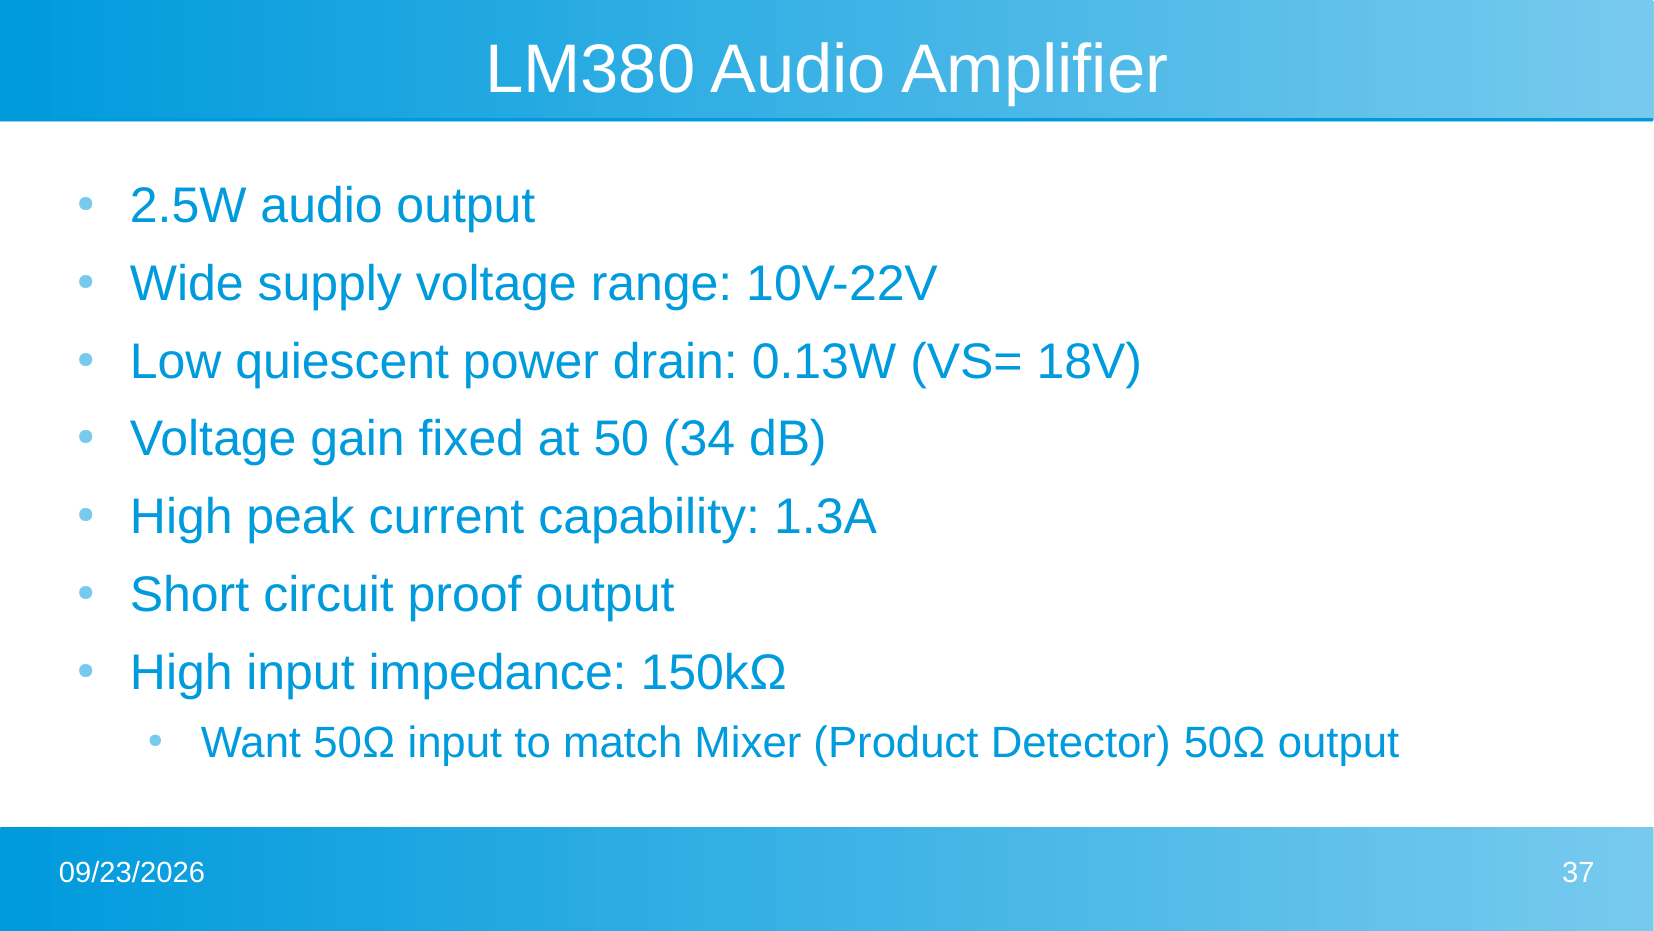

# LM380 Audio Amplifier
2.5W audio output
Wide supply voltage range: 10V-22V
Low quiescent power drain: 0.13W (VS= 18V)
Voltage gain fixed at 50 (34 dB)
High peak current capability: 1.3A
Short circuit proof output
High input impedance: 150kΩ
Want 50Ω input to match Mixer (Product Detector) 50Ω output
37